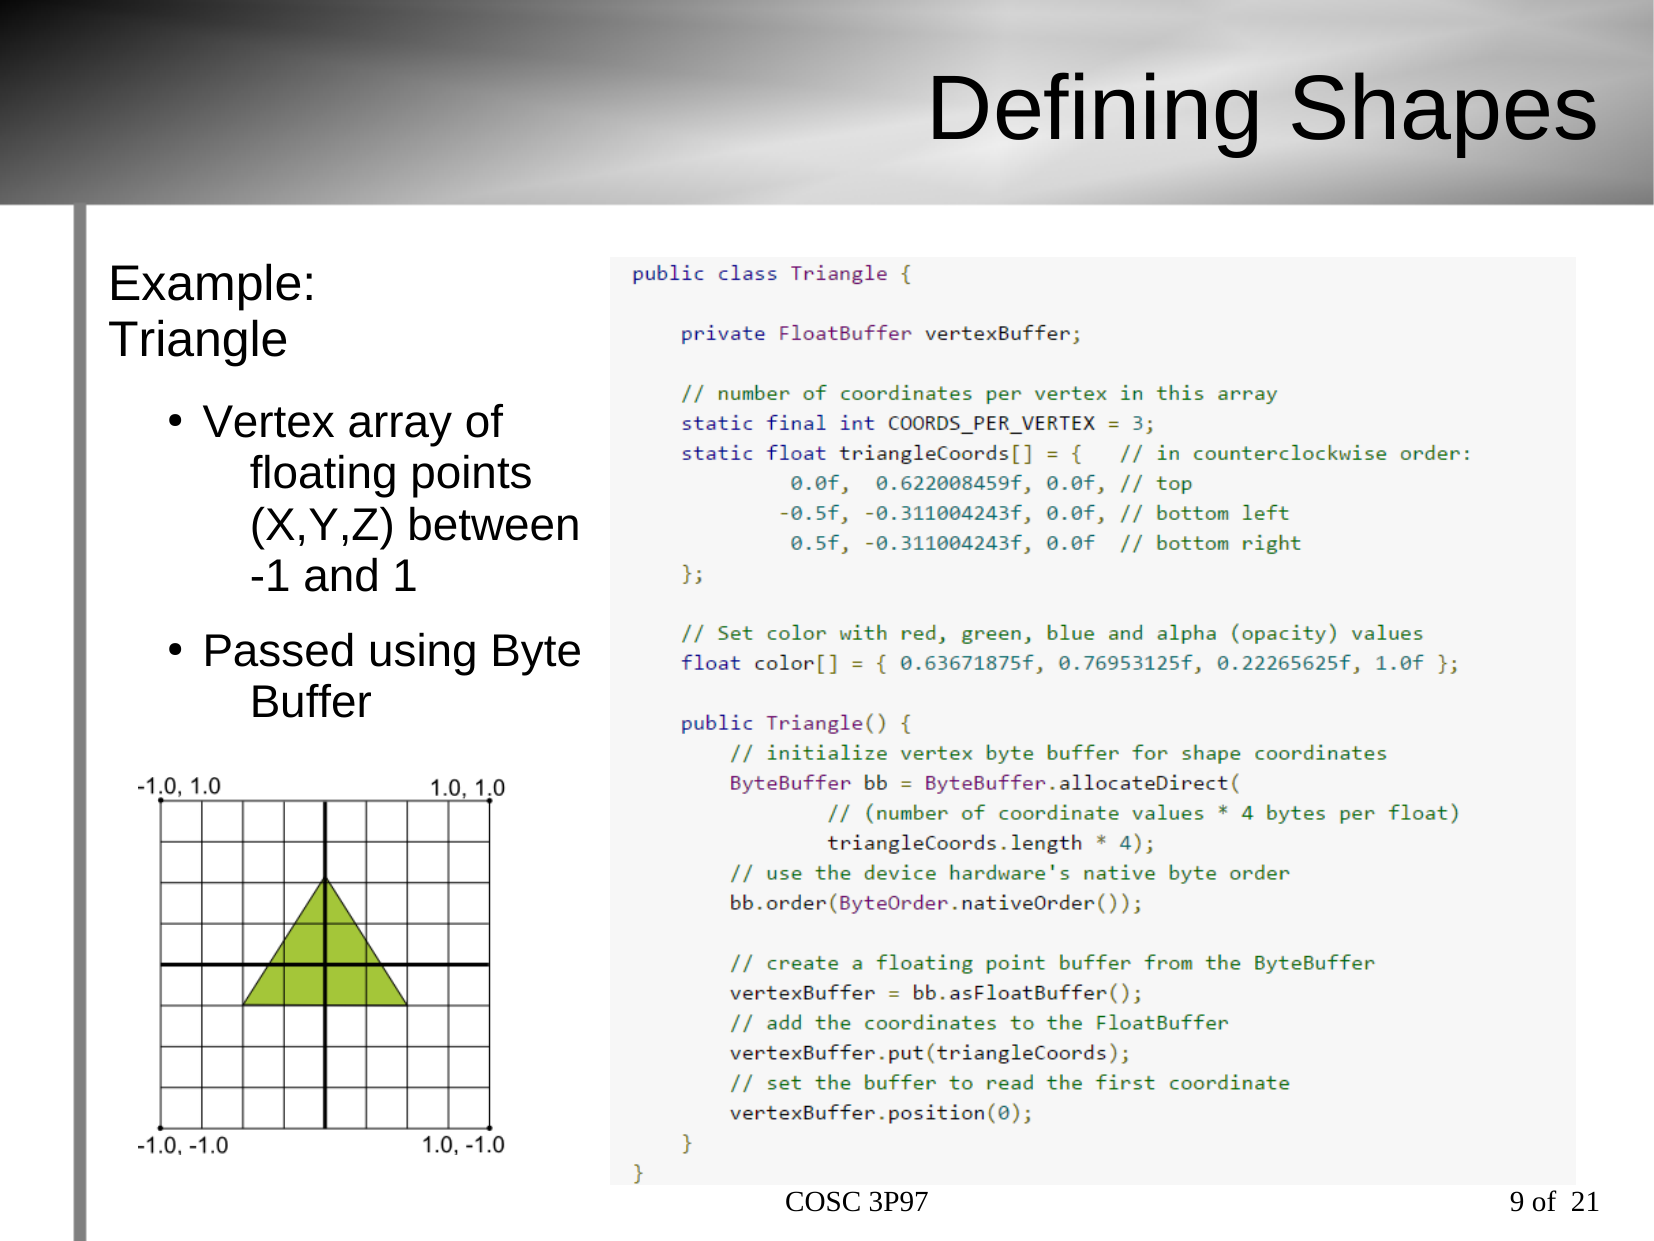

# Defining Shapes
Example:
Triangle
Vertex array of floating points (X,Y,Z) between -1 and 1
Passed using Byte Buffer
COSC 3P97
9